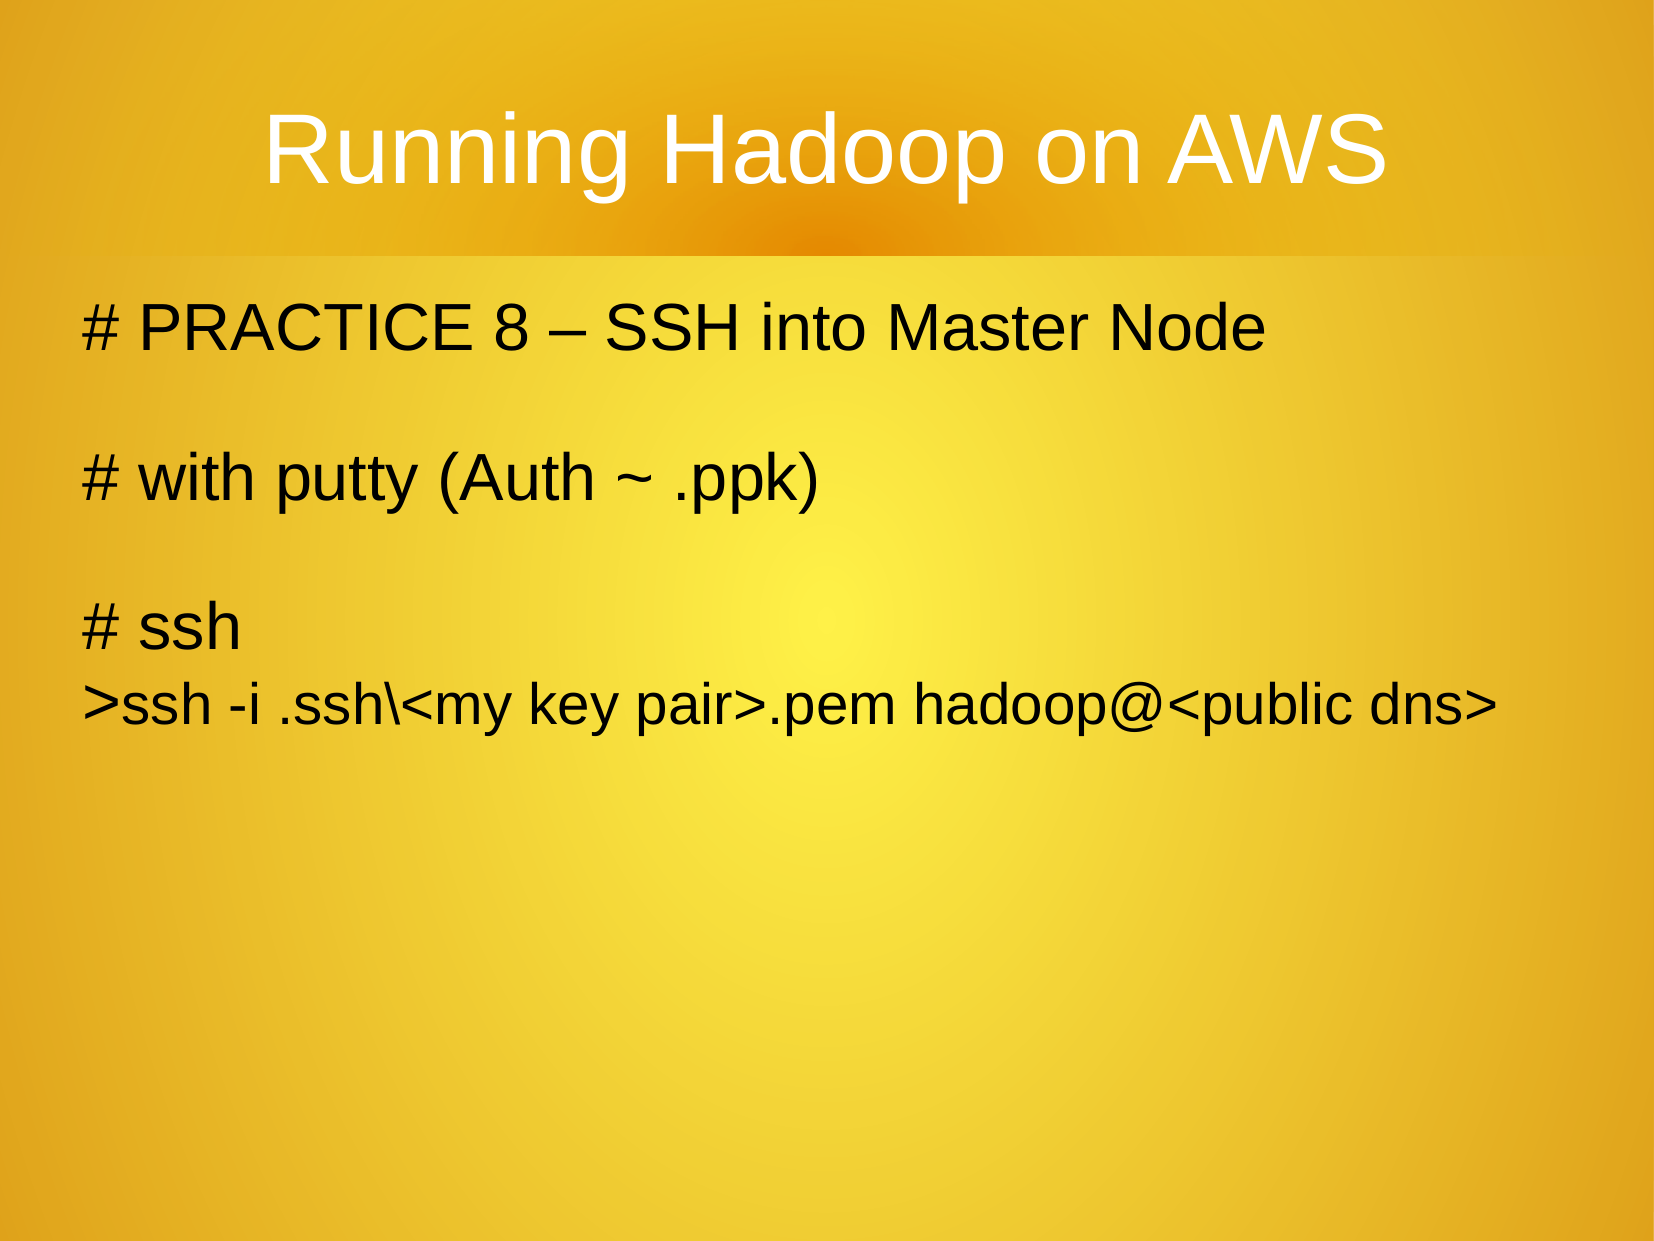

# Running Hadoop on AWS
# PRACTICE 8 – SSH into Master Node
# with putty (Auth ~ .ppk)
# ssh
>ssh -i .ssh\<my key pair>.pem hadoop@<public dns>